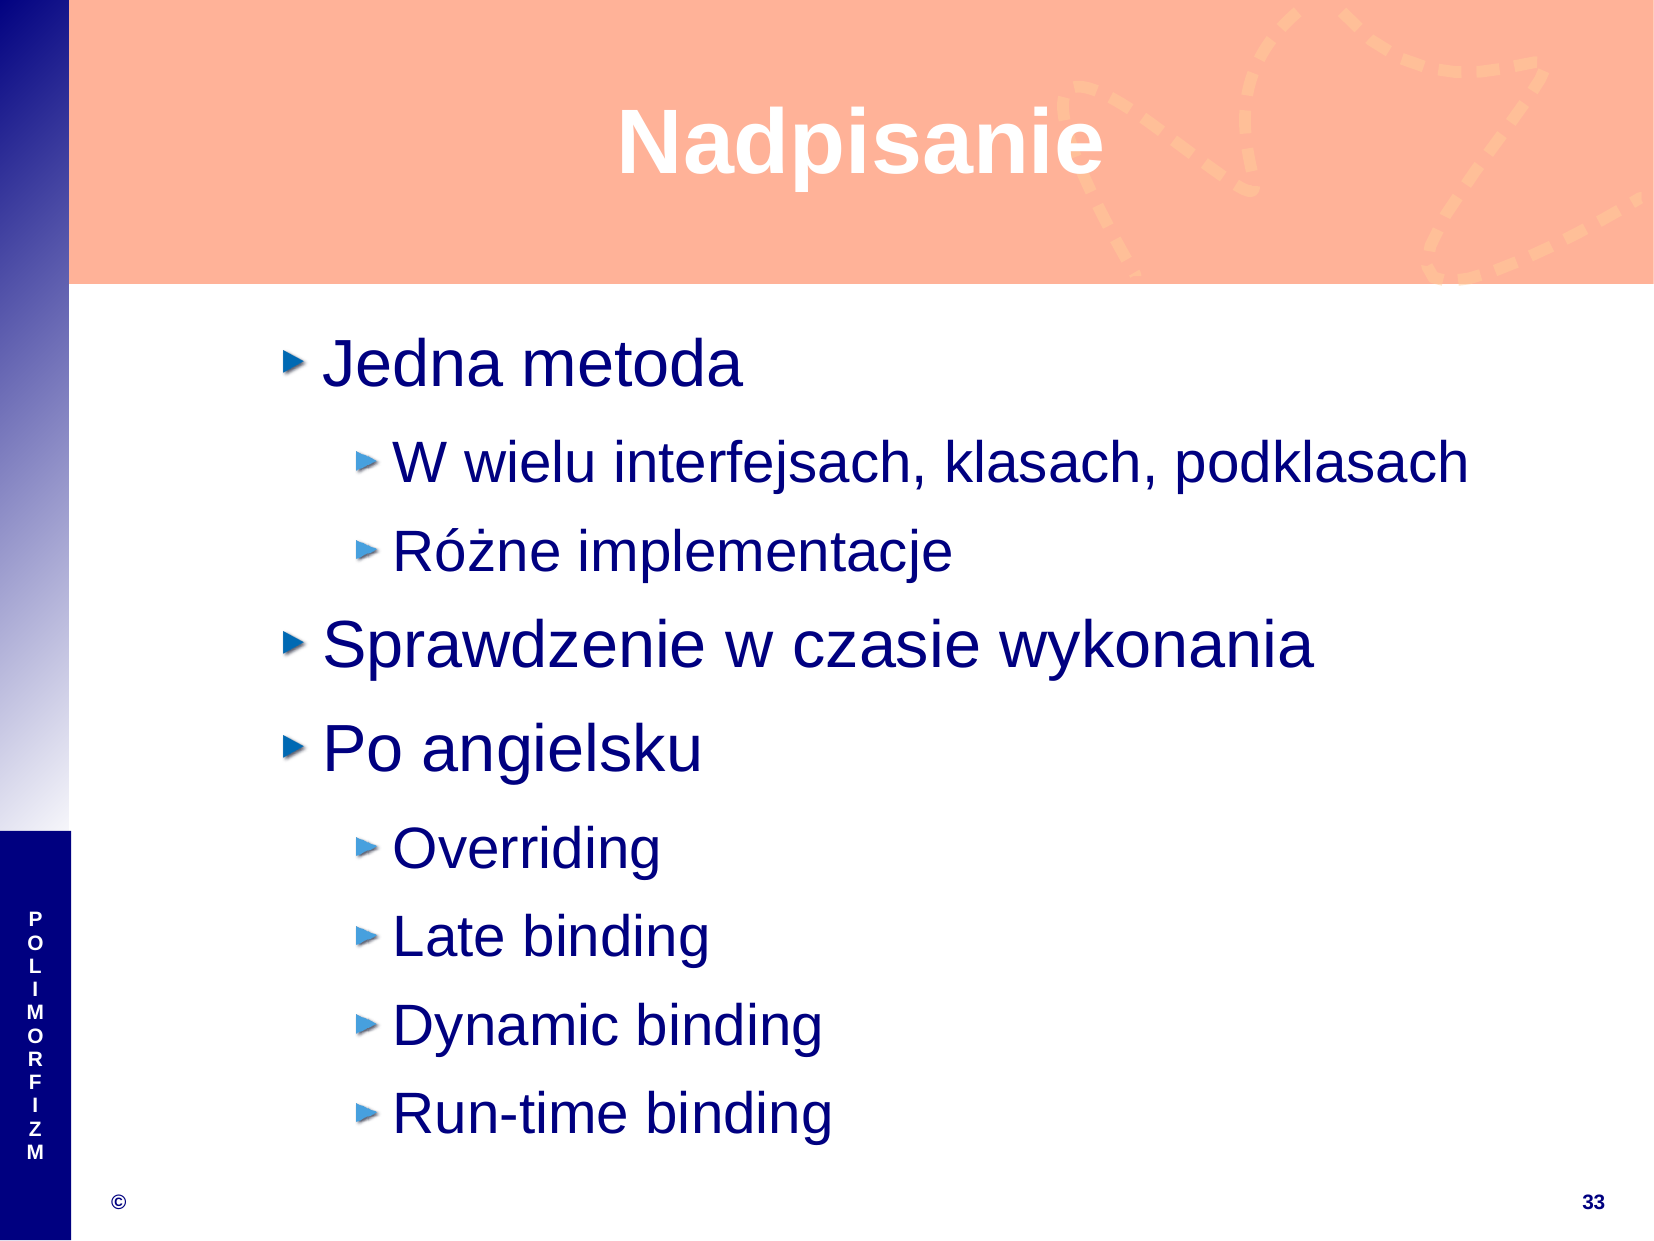

# Nadpisanie
Jedna metoda
W wielu interfejsach, klasach, podklasach
Różne implementacje
Sprawdzenie w czasie wykonania
Po angielsku
Overriding
Late binding
Dynamic binding
Run-time binding
P
O
L
I
M
O
R
F
I
Z
M